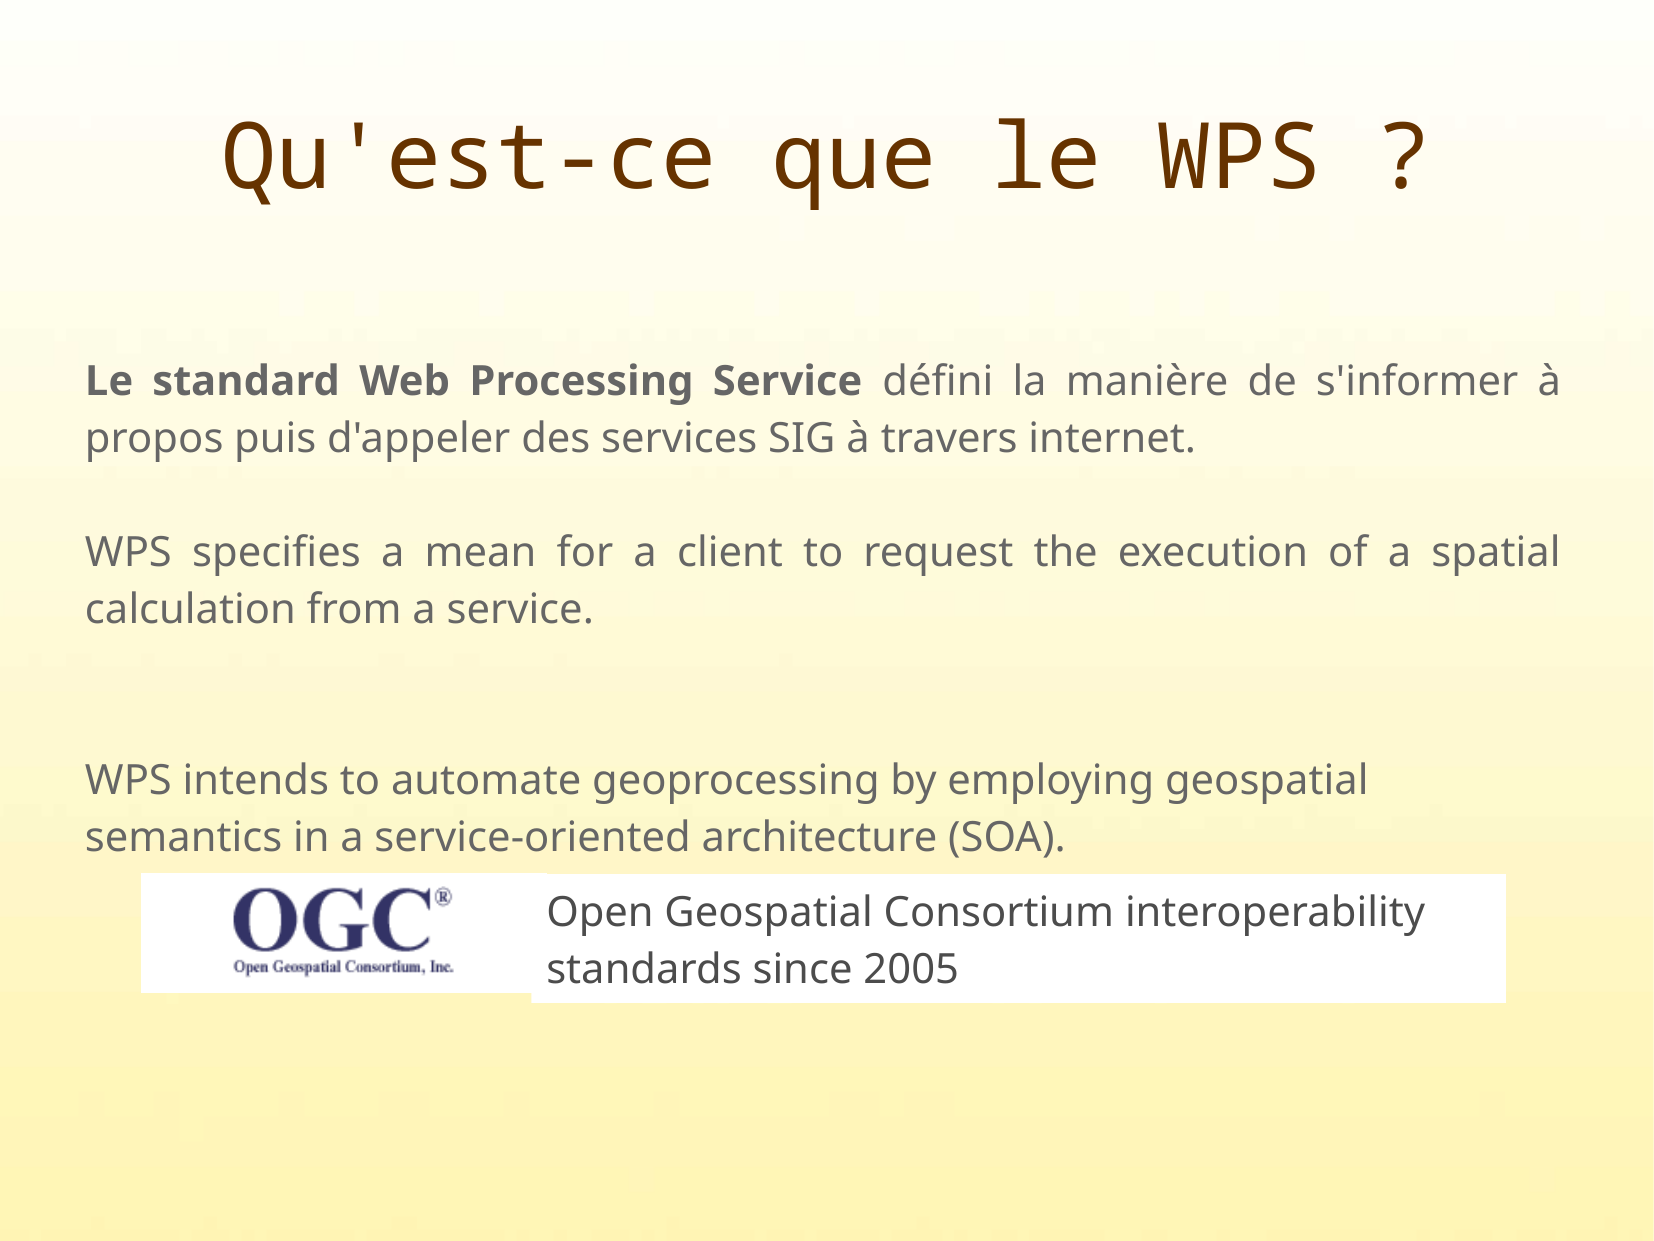

# Qu'est-ce que le WPS ?
Le standard Web Processing Service défini la manière de s'informer à propos puis d'appeler des services SIG à travers internet.
WPS specifies a mean for a client to request the execution of a spatial calculation from a service.
WPS intends to automate geoprocessing by employing geospatial semantics in a service-oriented architecture (SOA).
Open Geospatial Consortium interoperability standards since 2005